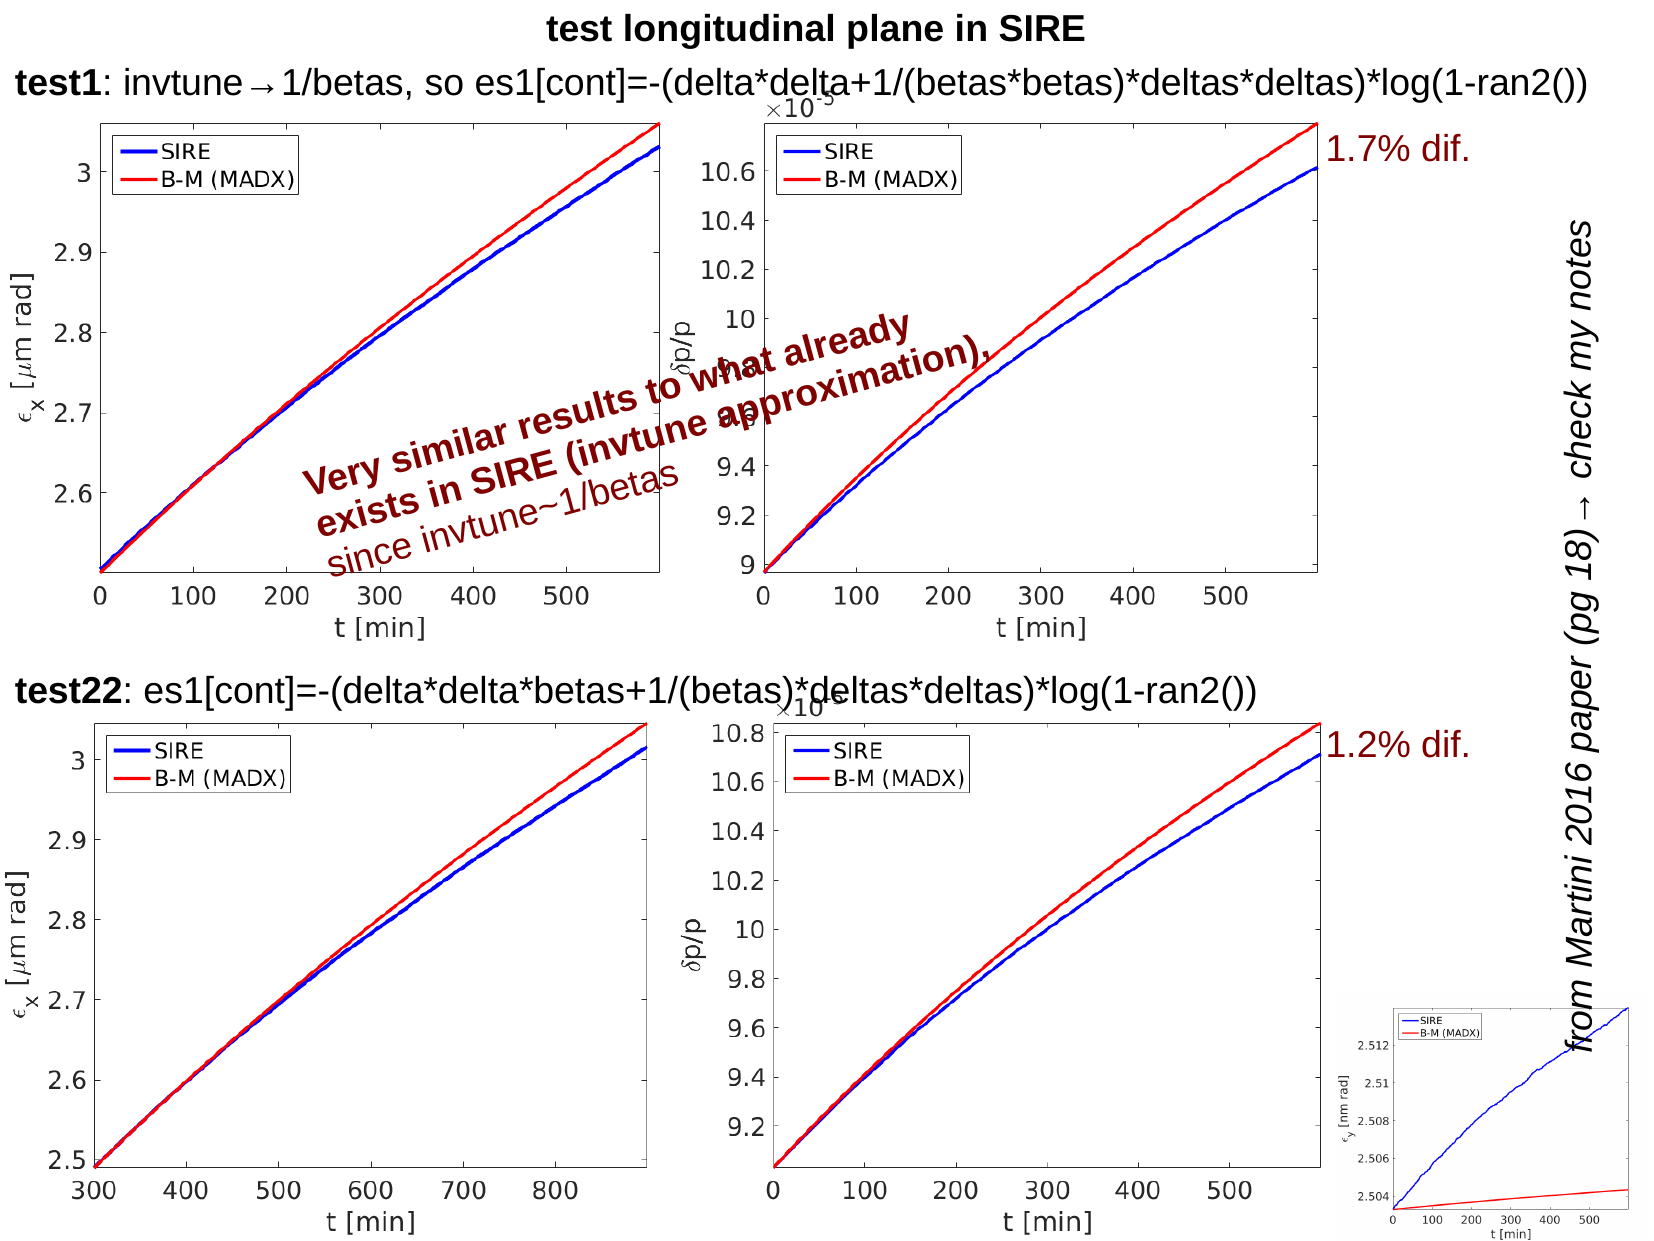

test longitudinal plane in SIRE
test1: invtune→1/betas, so es1[cont]=-(delta*delta+1/(betas*betas)*deltas*deltas)*log(1-ran2())
1.7% dif.
Very similar results to what already exists in SIRE (invtune approximation),
since invtune~1/betas
from Martini 2016 paper (pg 18)→ check my notes
test22: es1[cont]=-(delta*delta*betas+1/(betas)*deltas*deltas)*log(1-ran2())
1.2% dif.